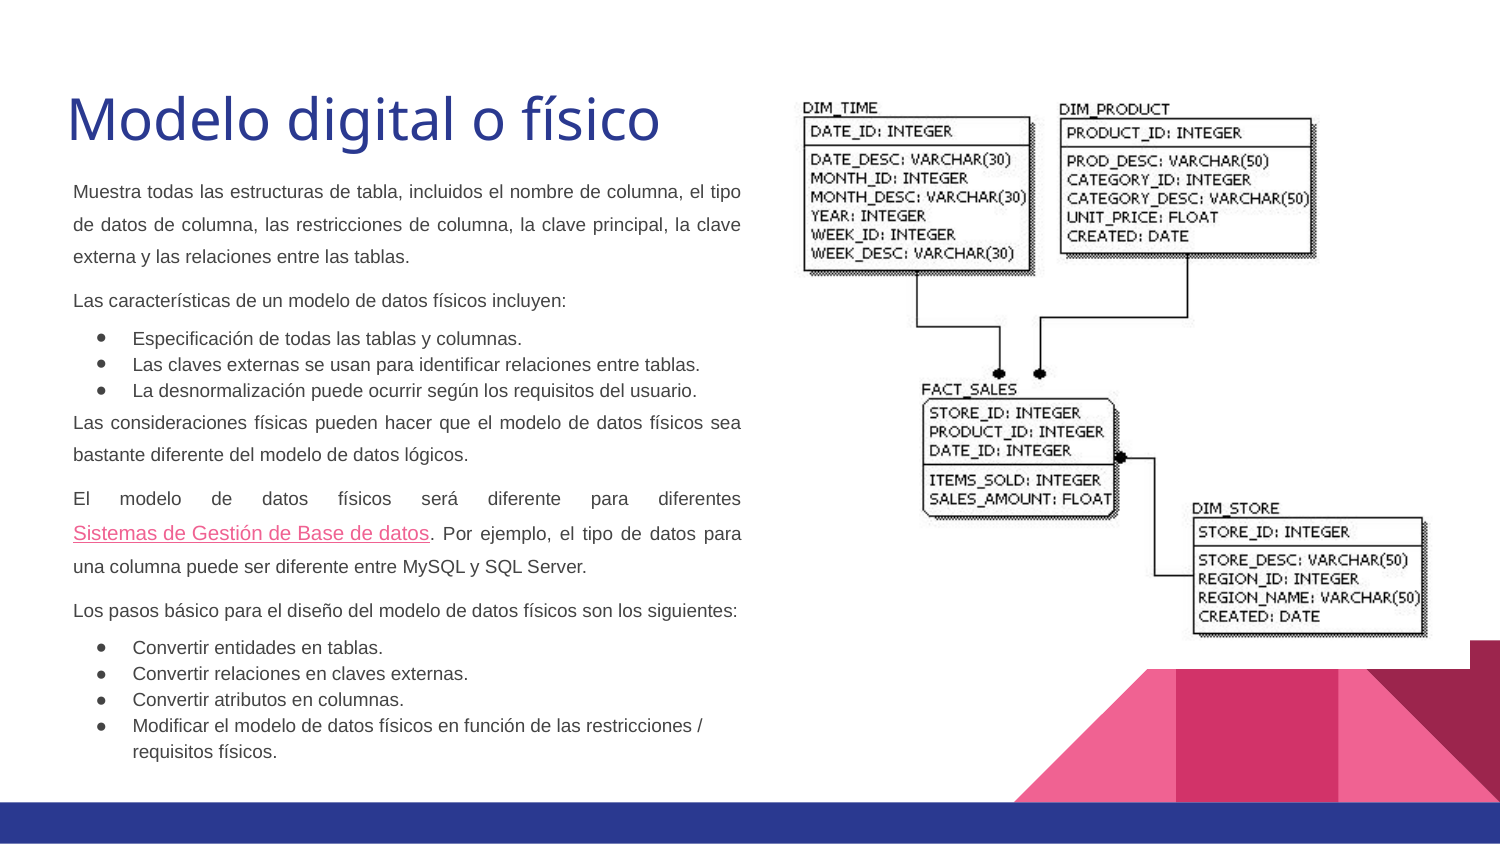

# Modelo digital o físico
Muestra todas las estructuras de tabla, incluidos el nombre de columna, el tipo de datos de columna, las restricciones de columna, la clave principal, la clave externa y las relaciones entre las tablas.
Las características de un modelo de datos físicos incluyen:
Especificación de todas las tablas y columnas.
Las claves externas se usan para identificar relaciones entre tablas.
La desnormalización puede ocurrir según los requisitos del usuario.
Las consideraciones físicas pueden hacer que el modelo de datos físicos sea bastante diferente del modelo de datos lógicos.
El modelo de datos físicos será diferente para diferentes Sistemas de Gestión de Base de datos. Por ejemplo, el tipo de datos para una columna puede ser diferente entre MySQL y SQL Server.
Los pasos básico para el diseño del modelo de datos físicos son los siguientes:
Convertir entidades en tablas.
Convertir relaciones en claves externas.
Convertir atributos en columnas.
Modificar el modelo de datos físicos en función de las restricciones / requisitos físicos.